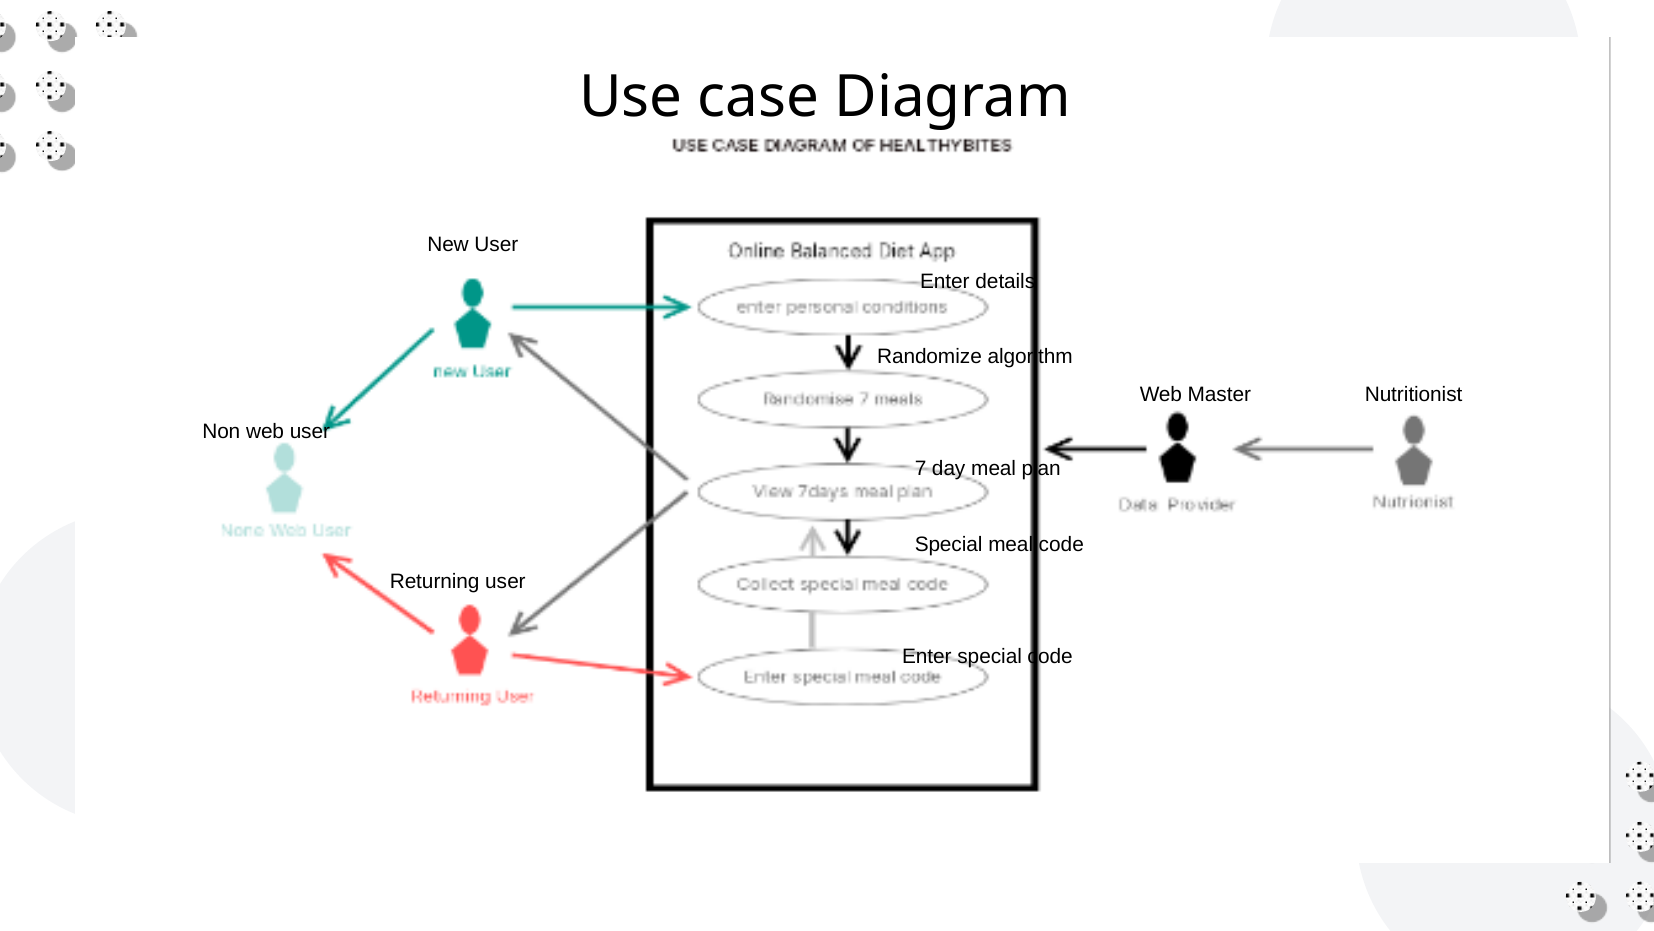

Use case Diagram
New User
Enter details
Randomize algorithm
Web Master
Nutritionist
Non web user
7 day meal plan
Special meal code
Returning user
Enter special code